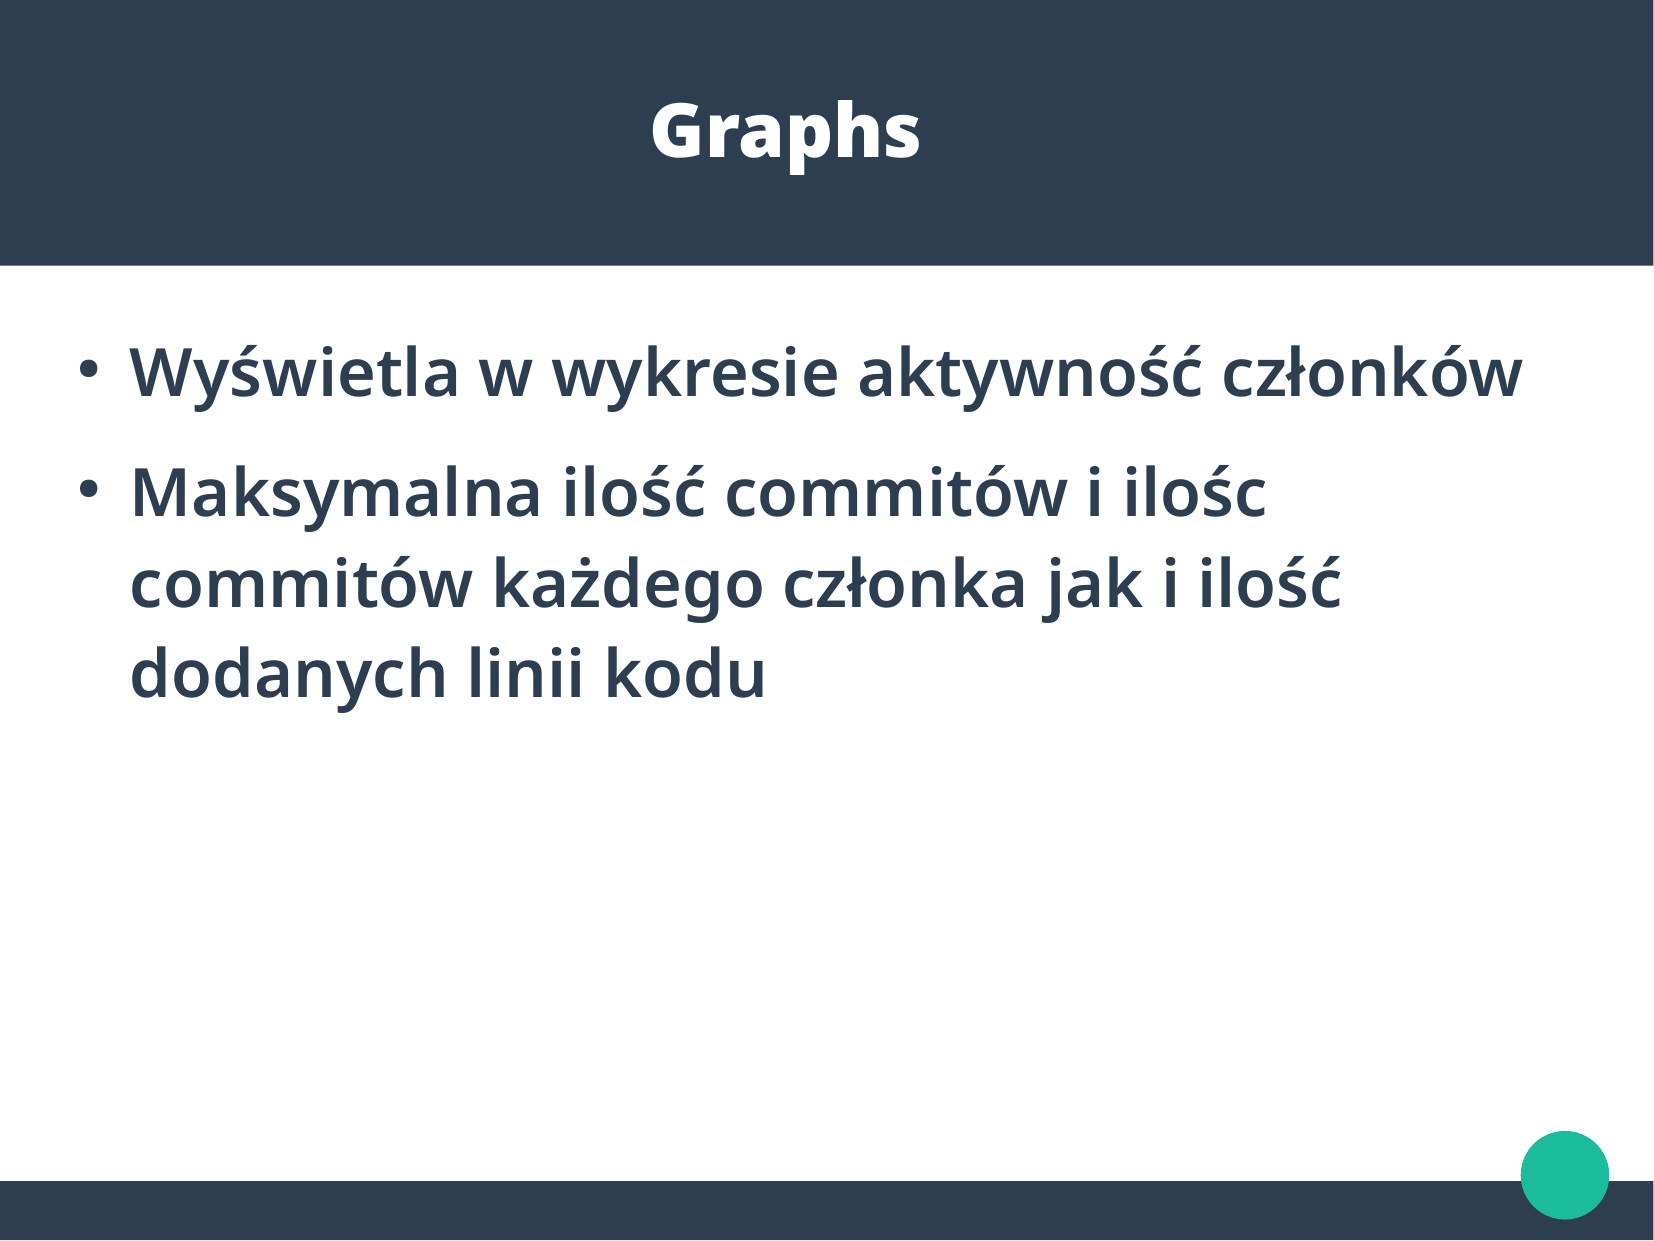

# Graphs
Wyświetla w wykresie aktywność członków
Maksymalna ilość commitów i ilośc commitów każdego członka jak i ilość dodanych linii kodu